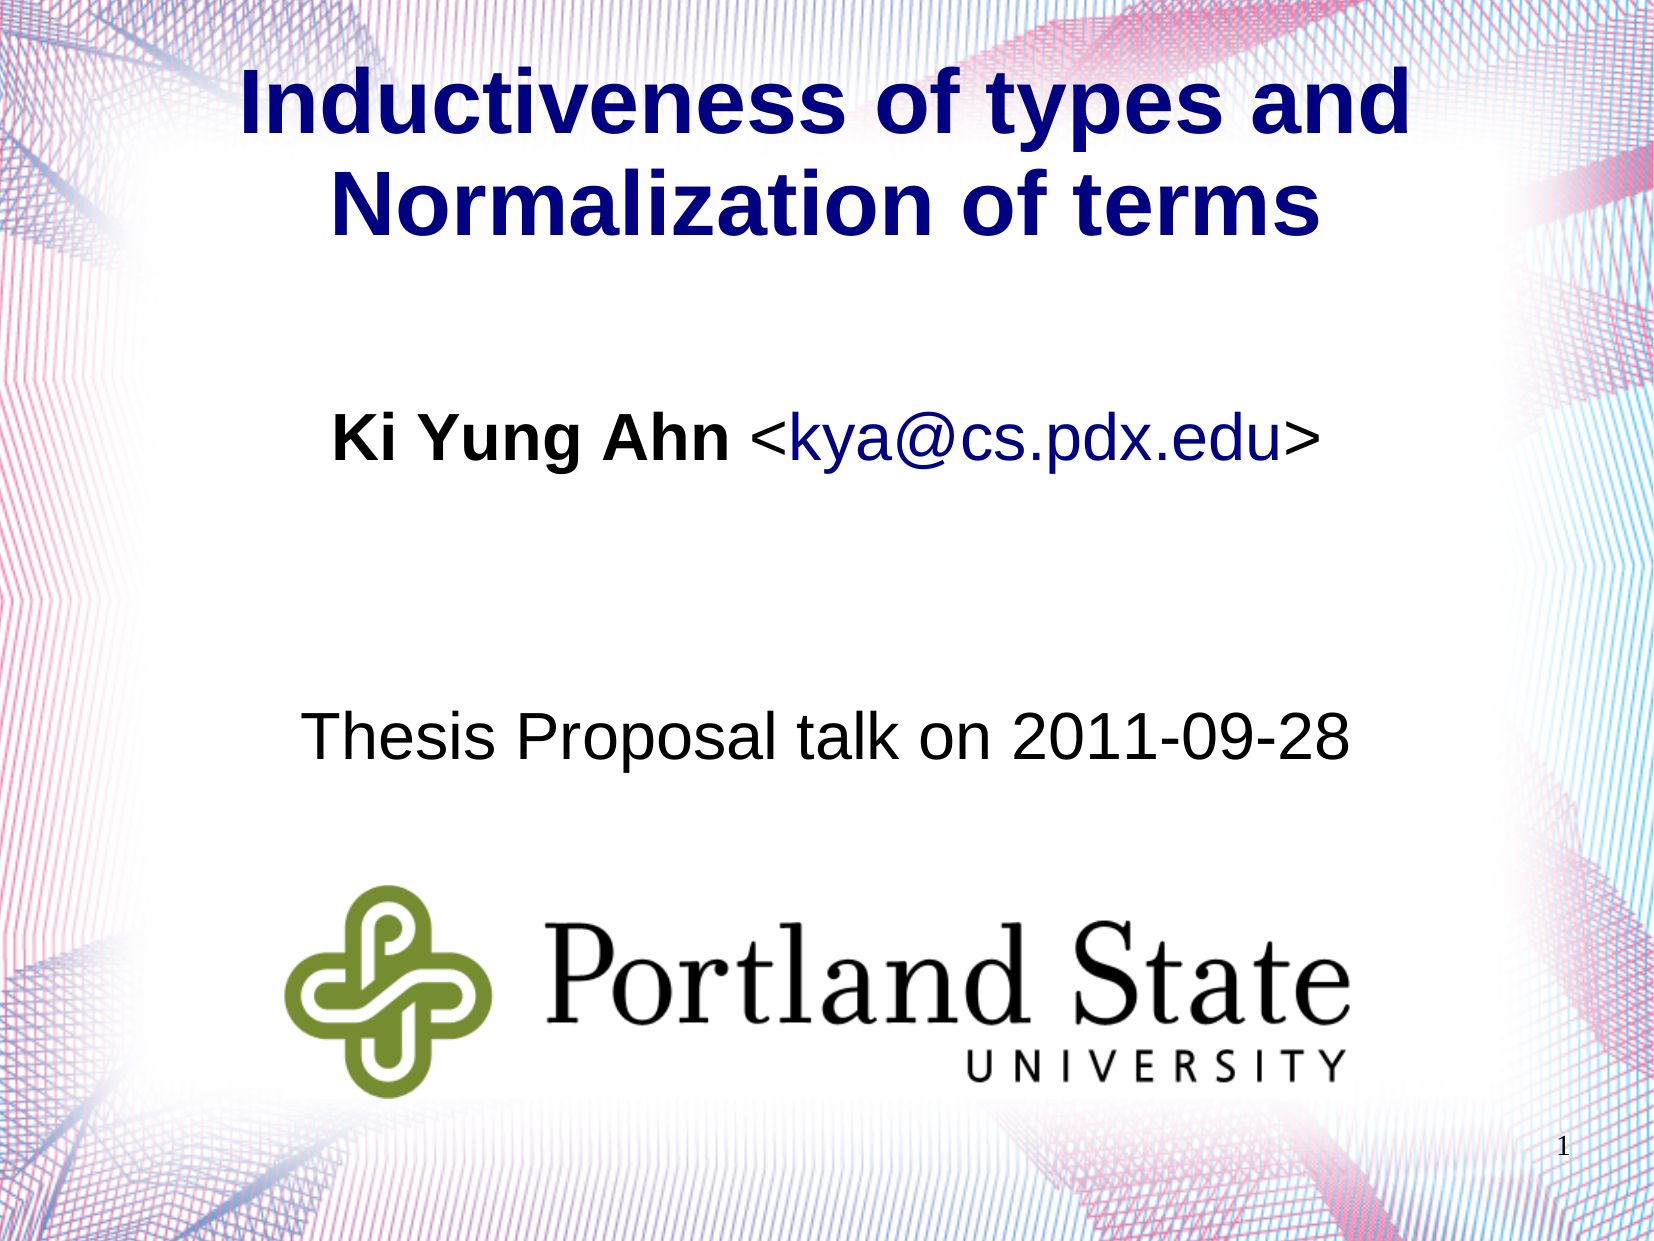

# Inductiveness of types and Normalization of terms
Ki Yung Ahn <kya@cs.pdx.edu>
Thesis Proposal talk on 2011-09-28
1